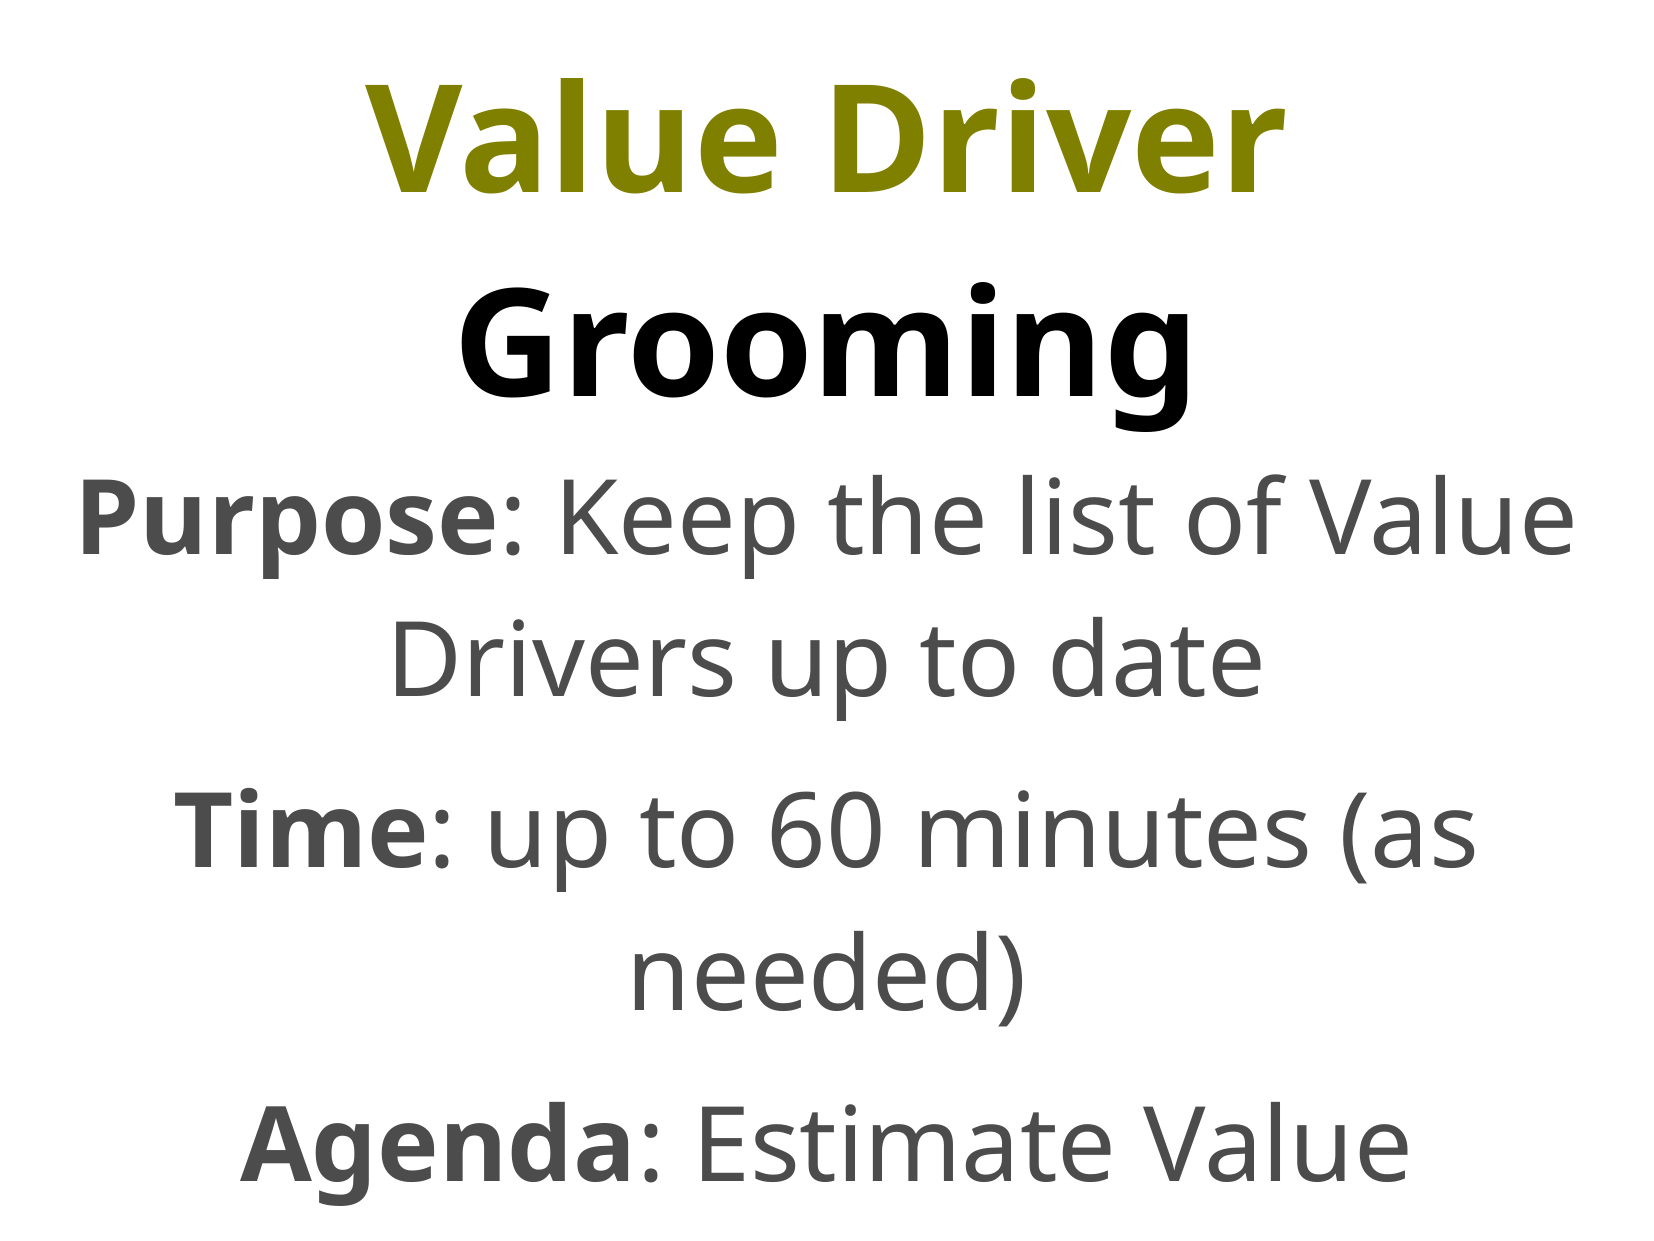

# Value Driver Grooming
Purpose: Keep the list of Value Drivers up to date
Time: up to 60 minutes (as needed)
Agenda: Estimate Value